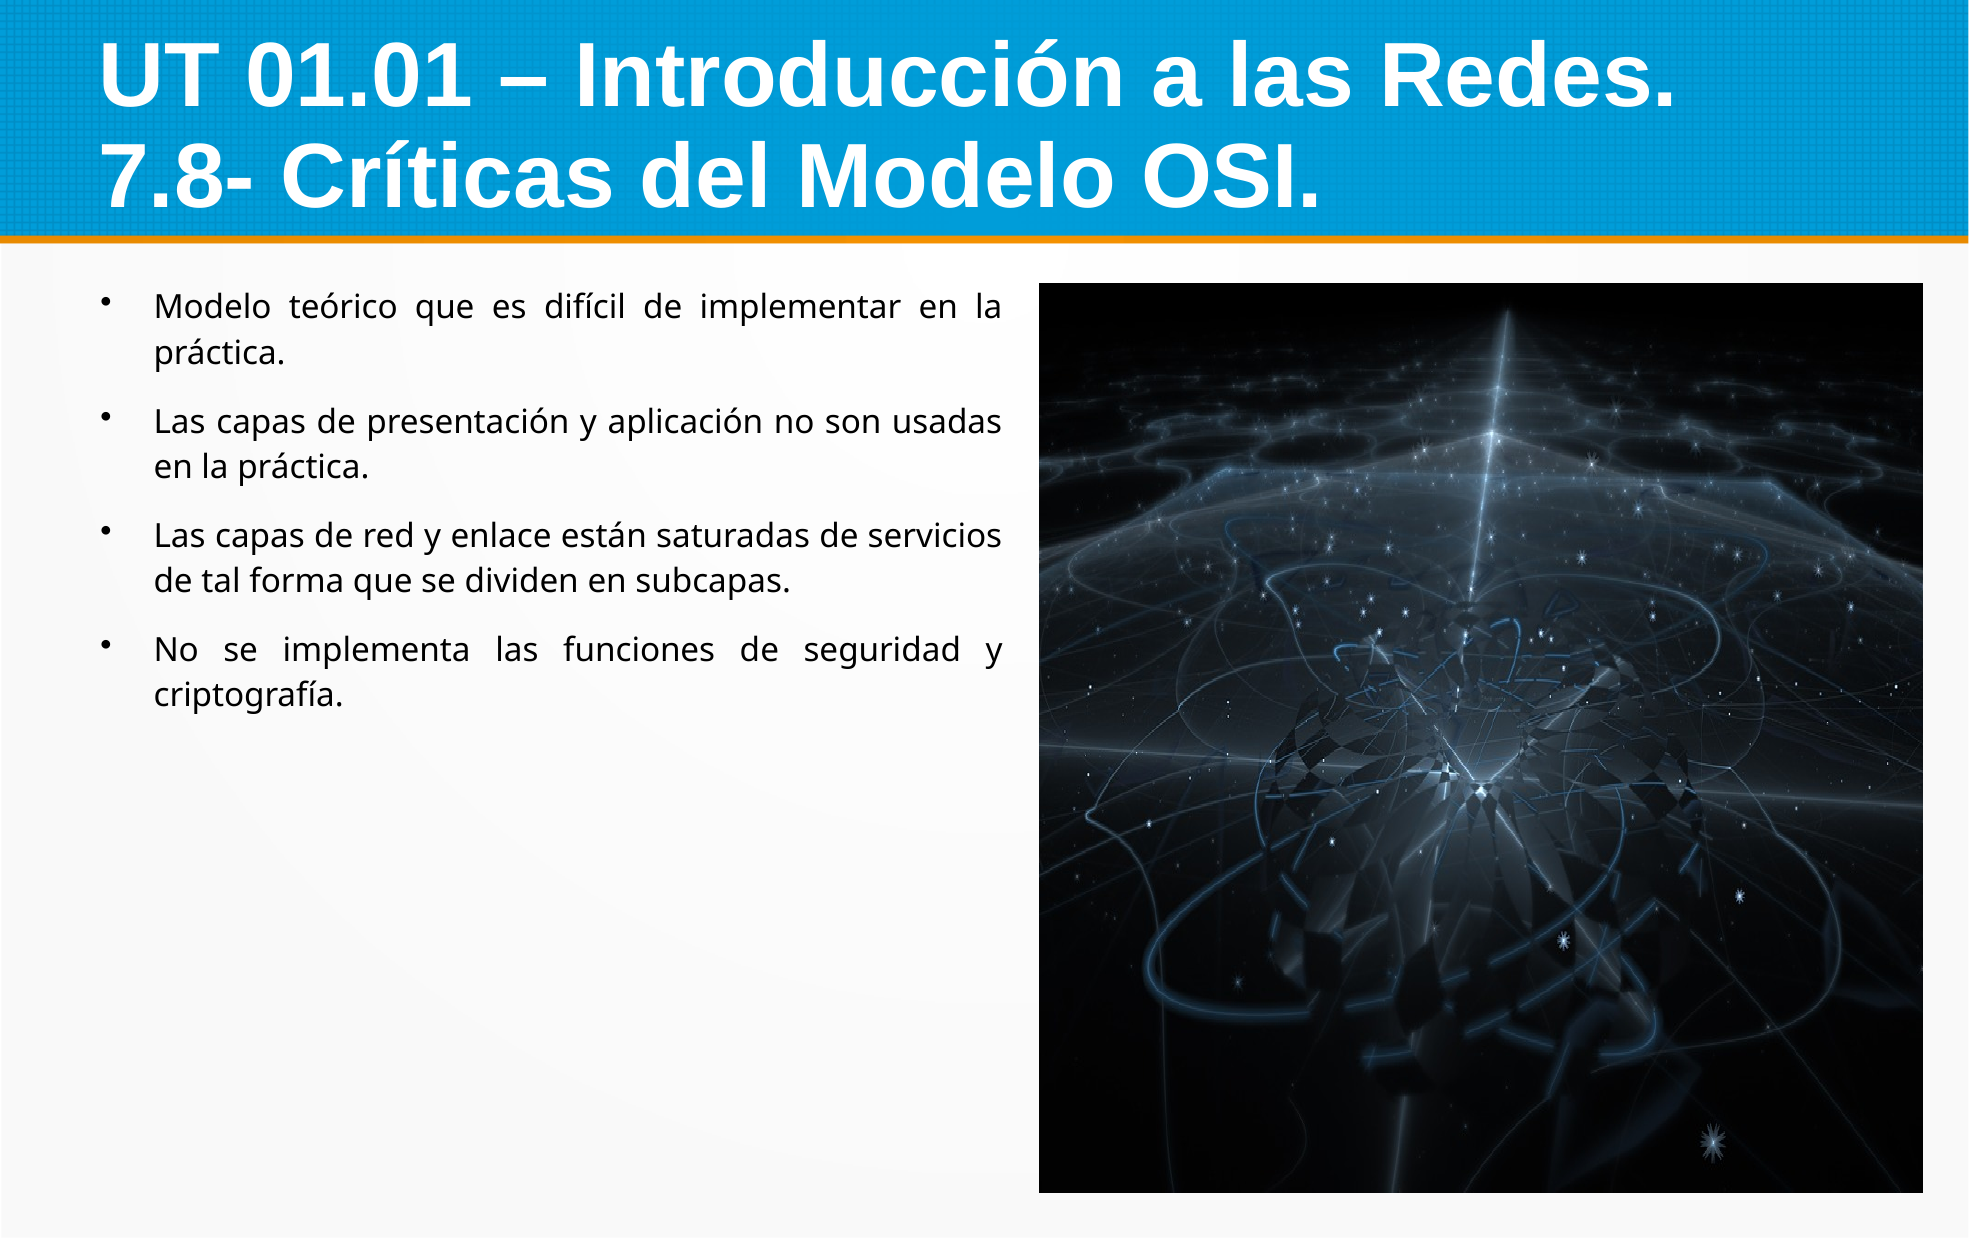

# UT 01.01 – Introducción a las Redes. 7.8- Críticas del Modelo OSI.
Modelo teórico que es difícil de implementar en la práctica.
Las capas de presentación y aplicación no son usadas en la práctica.
Las capas de red y enlace están saturadas de servicios de tal forma que se dividen en subcapas.
No se implementa las funciones de seguridad y criptografía.